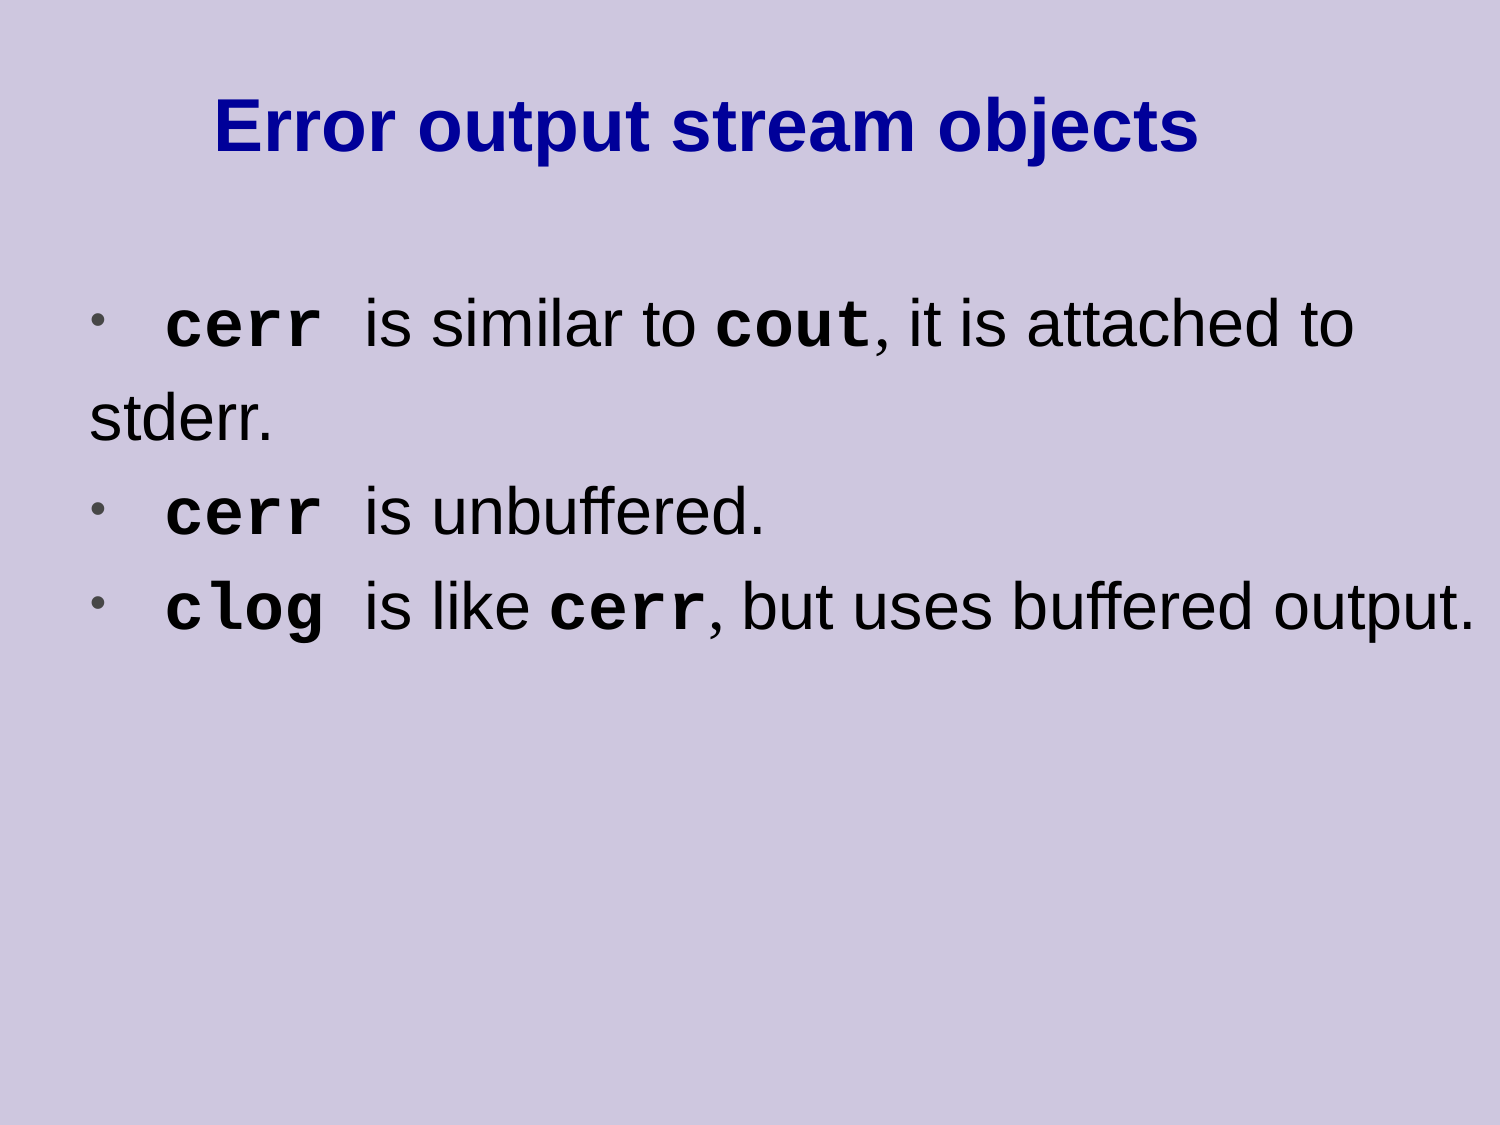

Error output stream objects
cerr is similar to cout, it is attached to
stderr.
cerr is unbuffered.
clog is like cerr, but uses buffered output.